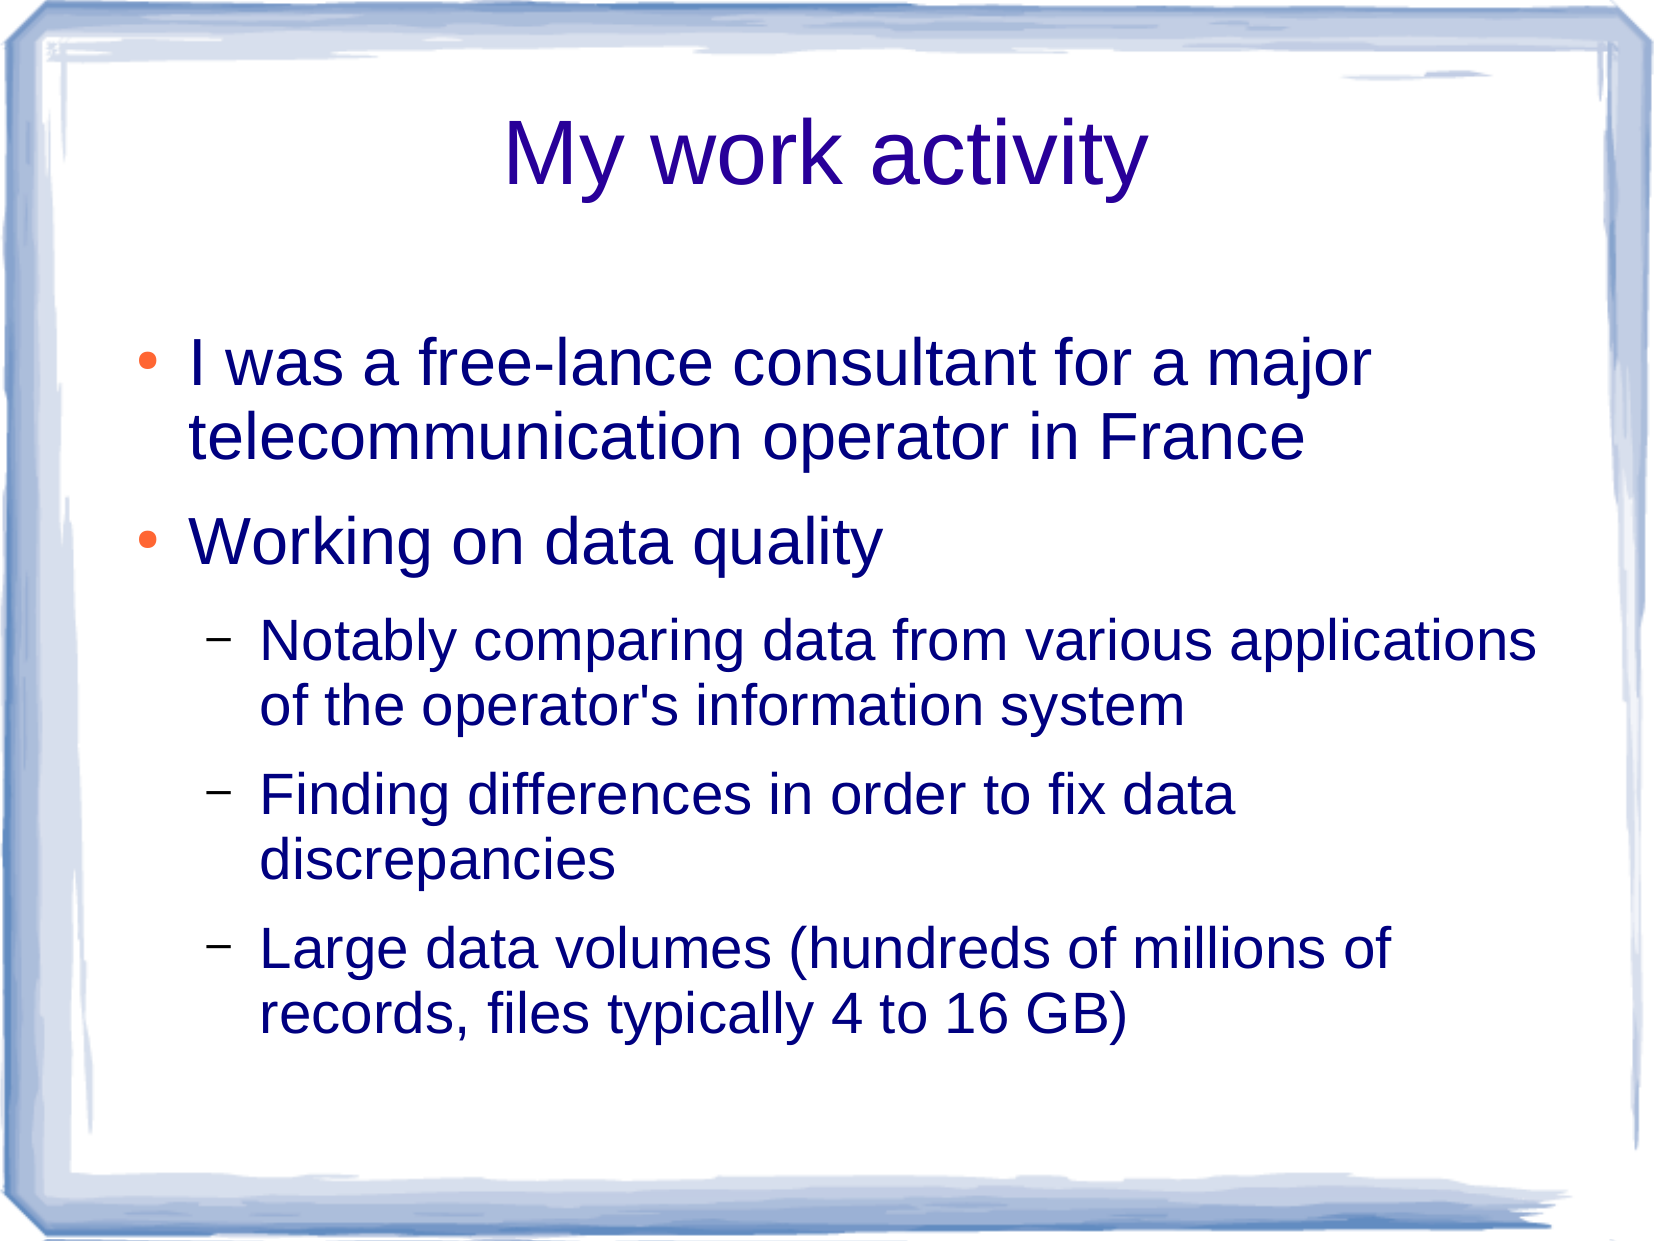

# My work activity
I was a free-lance consultant for a major telecommunication operator in France
Working on data quality
Notably comparing data from various applications of the operator's information system
Finding differences in order to fix data discrepancies
Large data volumes (hundreds of millions of records, files typically 4 to 16 GB)